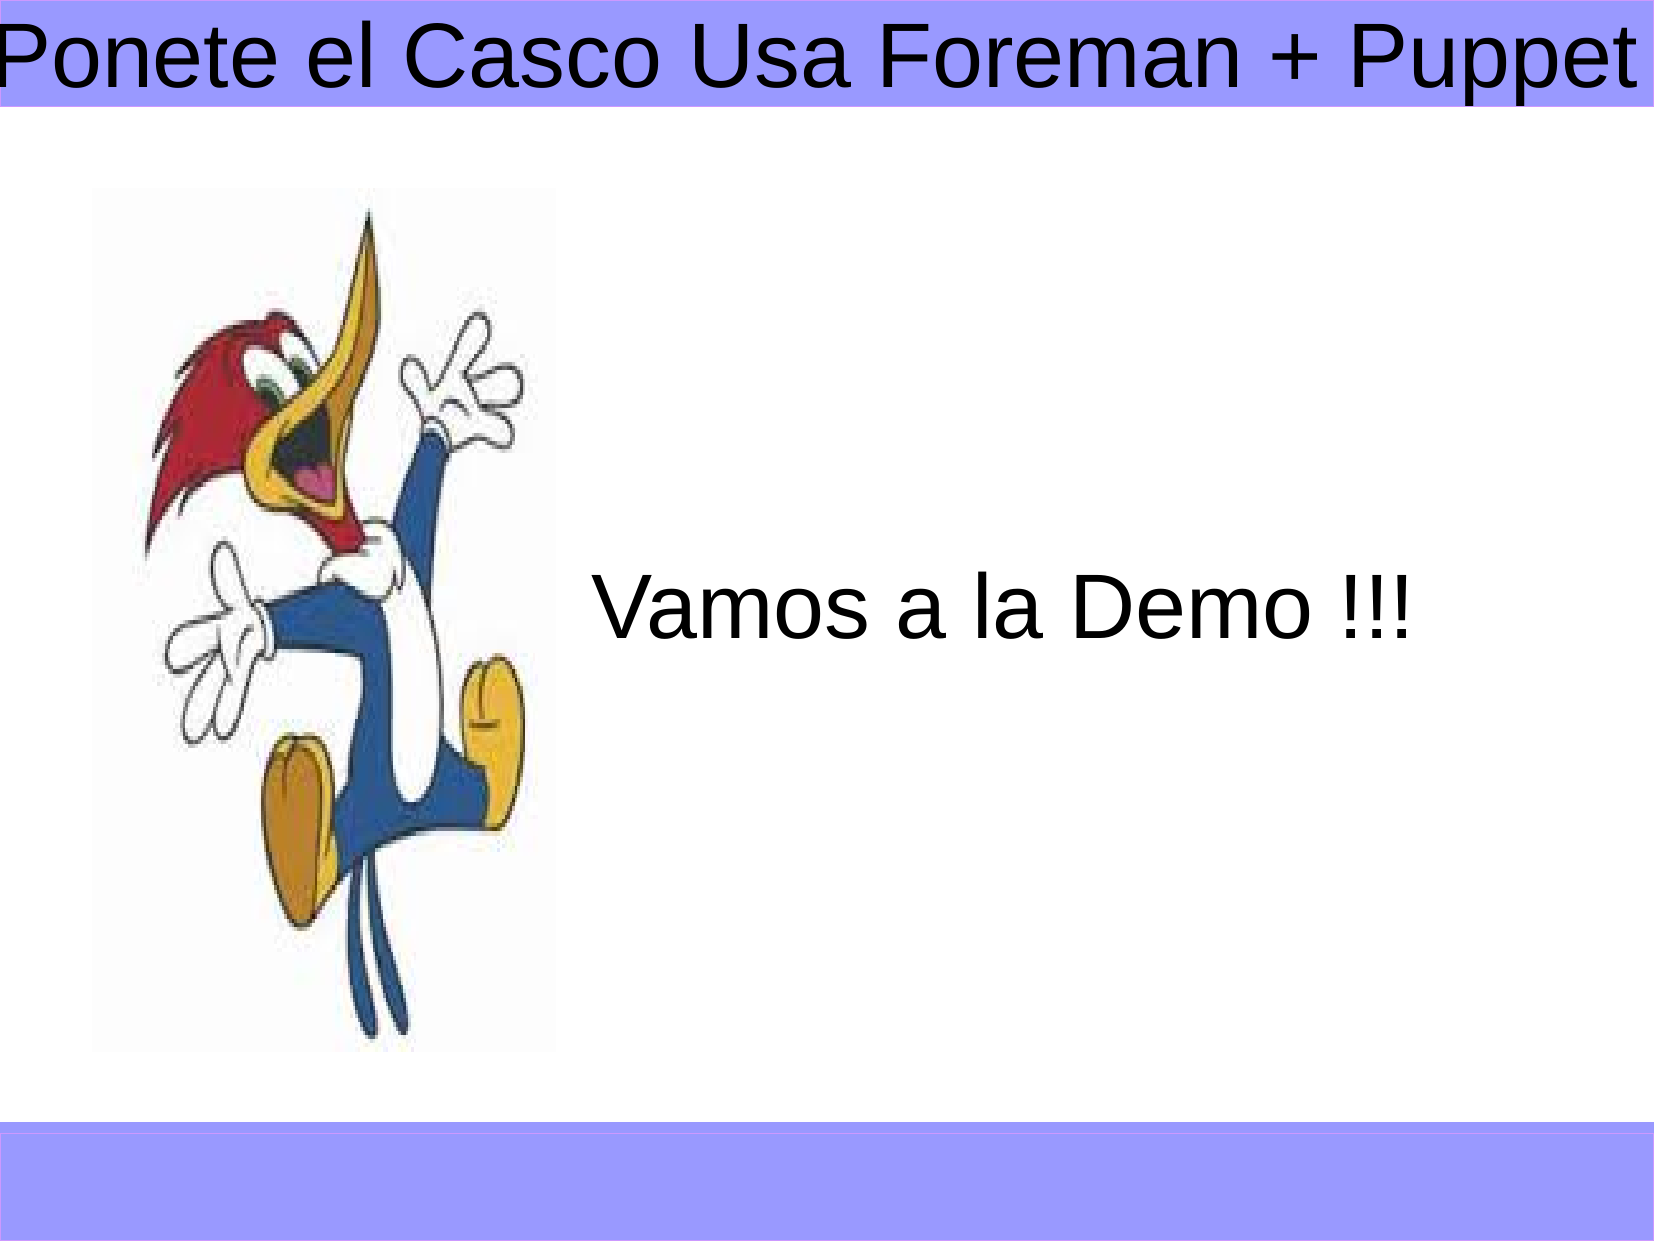

Ponete el Casco Usa Foreman + Puppet
# Vamos a la Demo !!!